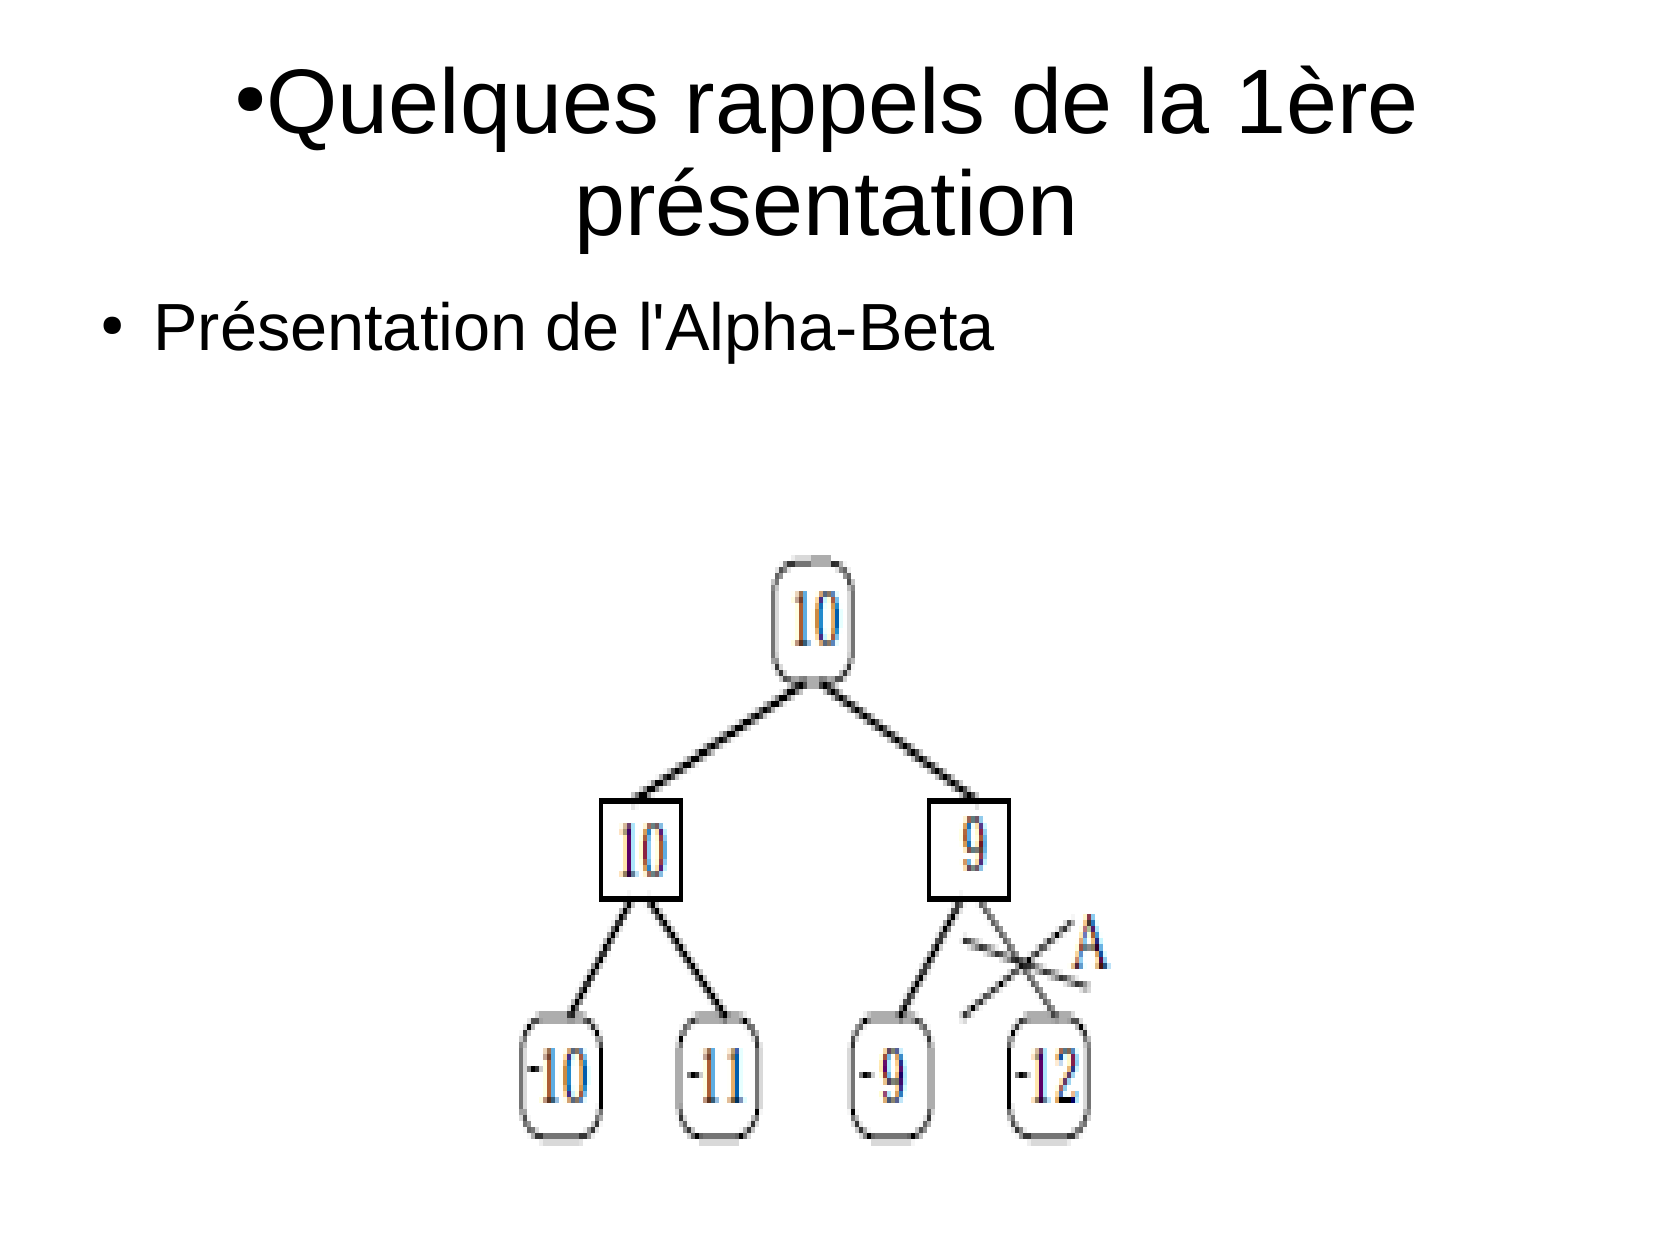

# Quelques rappels de la 1ère présentation
Présentation de l'Alpha-Beta